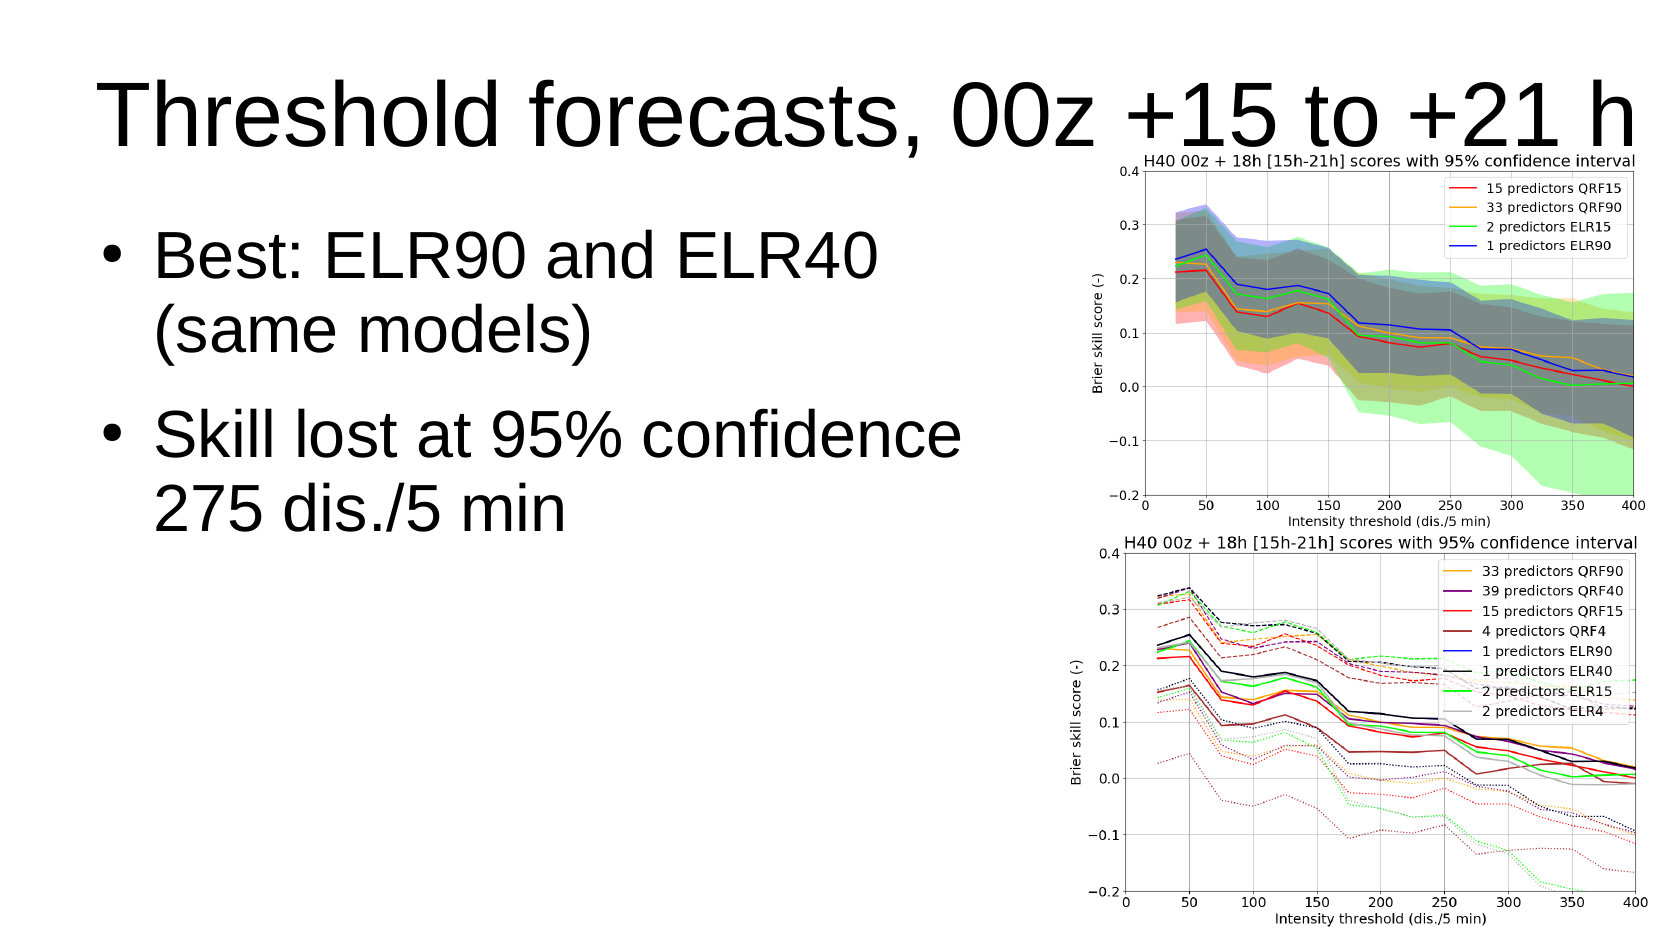

# Threshold forecasts, 00z +15 to +21 h
Best: ELR90 and ELR40 (same models)
Skill lost at 95% confidence 275 dis./5 min